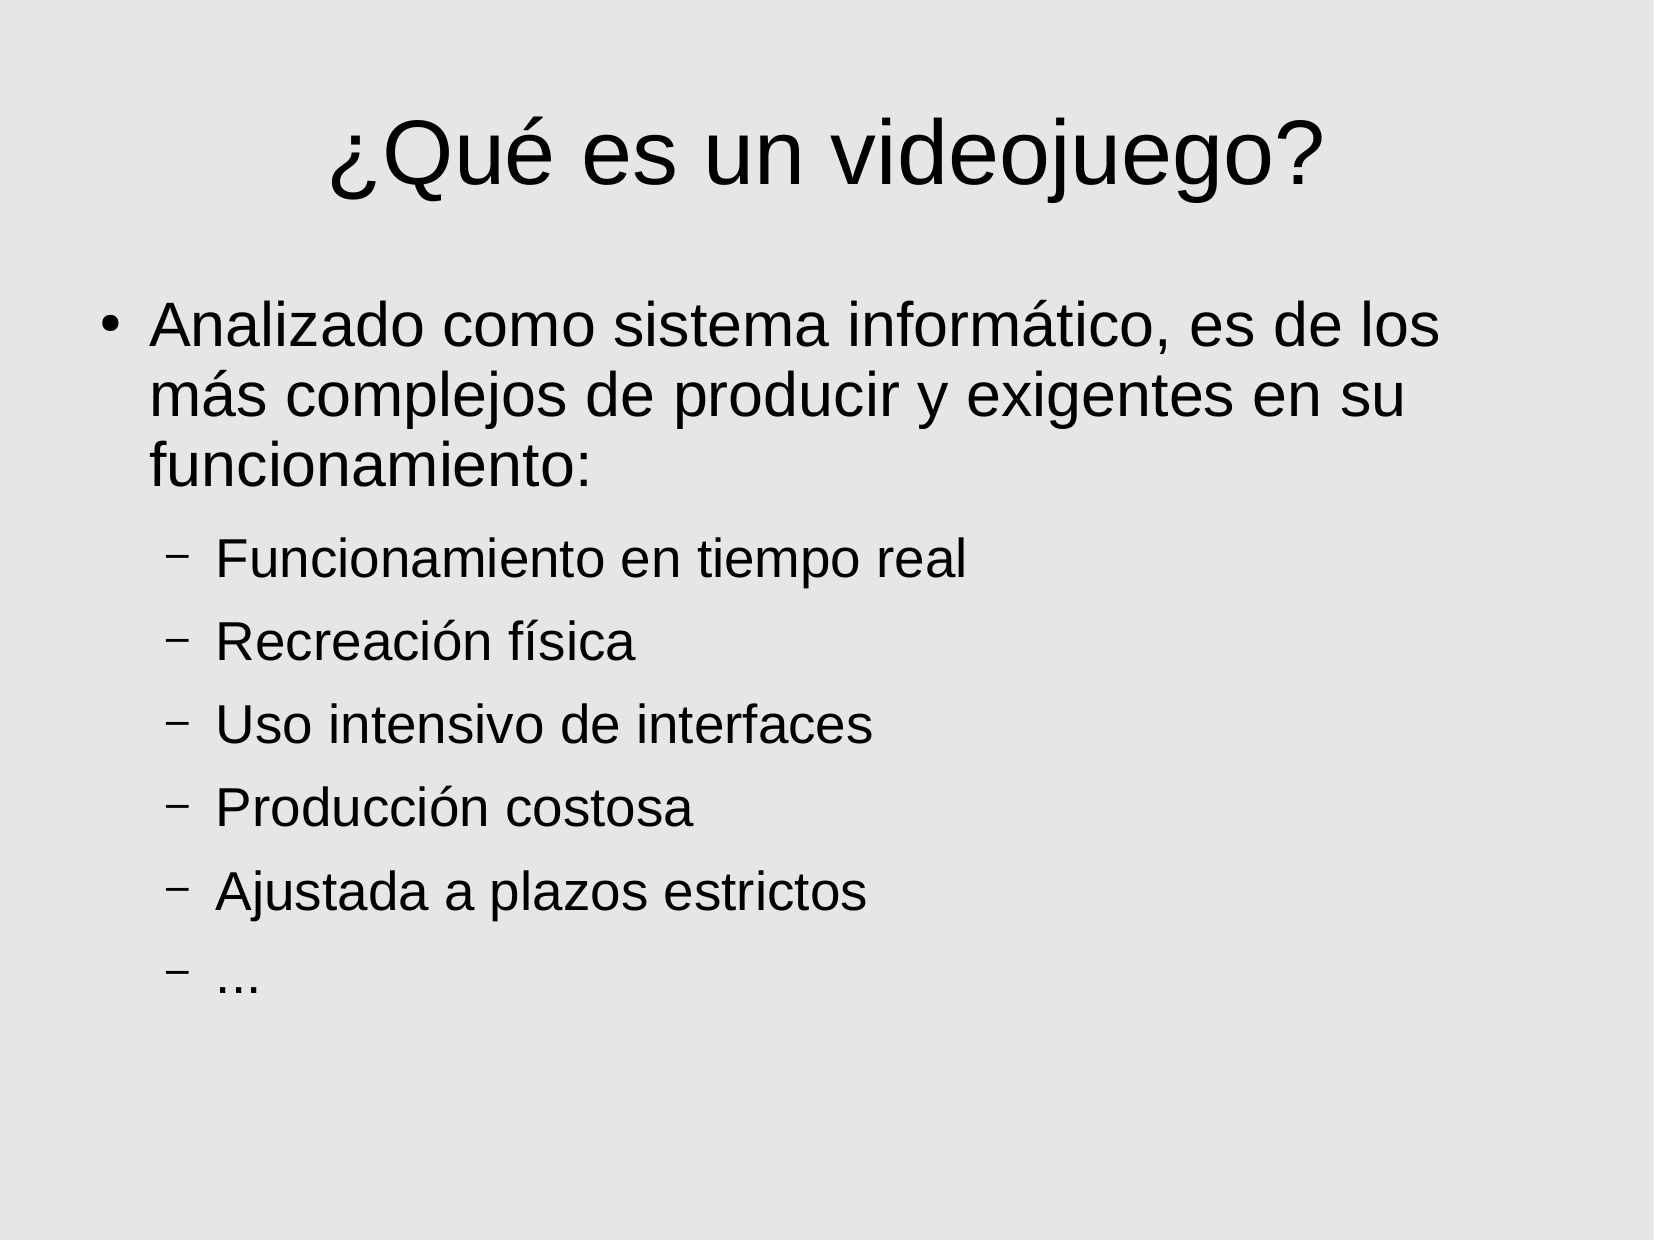

# ¿Qué es un videojuego?
Analizado como sistema informático, es de los más complejos de producir y exigentes en su funcionamiento:
Funcionamiento en tiempo real
Recreación física
Uso intensivo de interfaces
Producción costosa
Ajustada a plazos estrictos
...